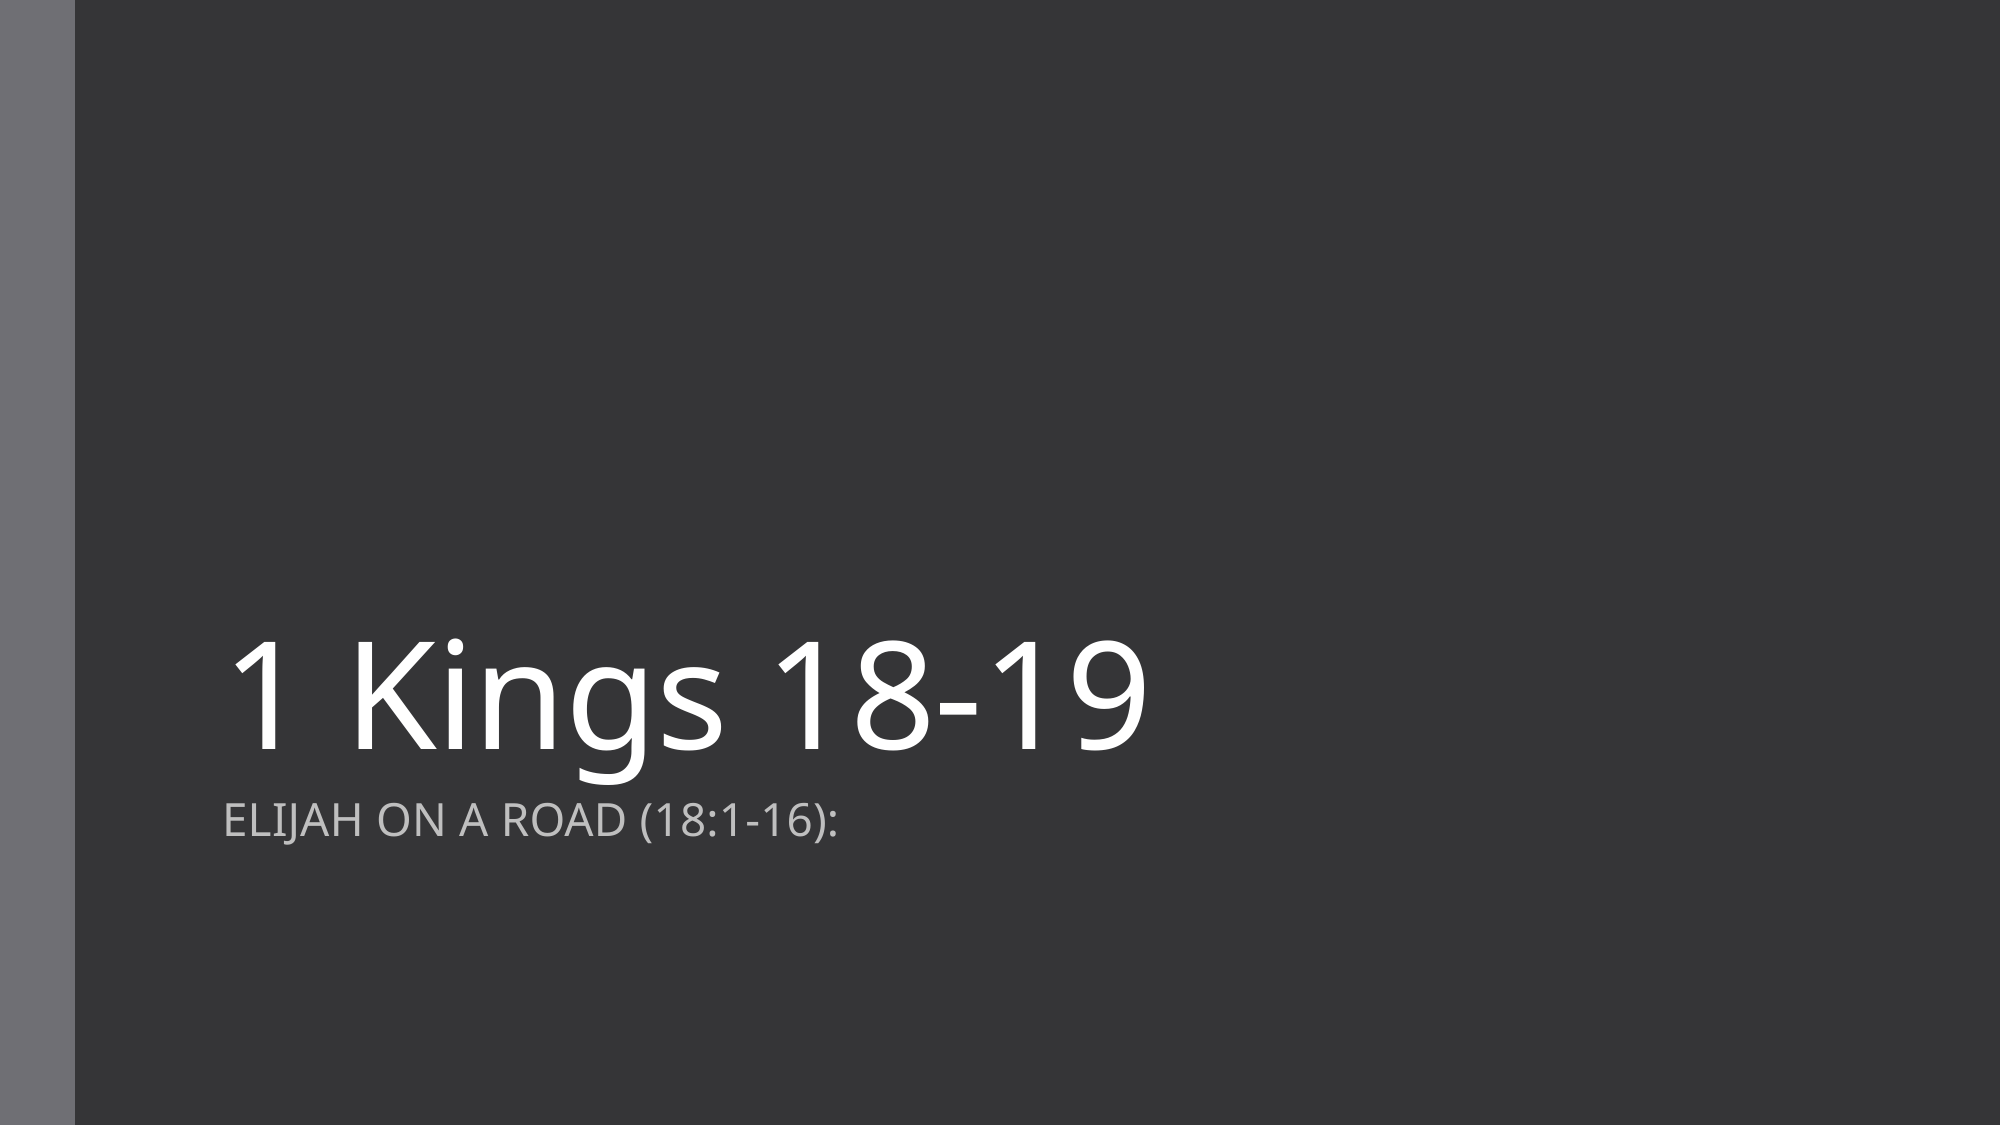

# 1 Kings 18-19
ELIJAH ON A ROAD (18:1-16):